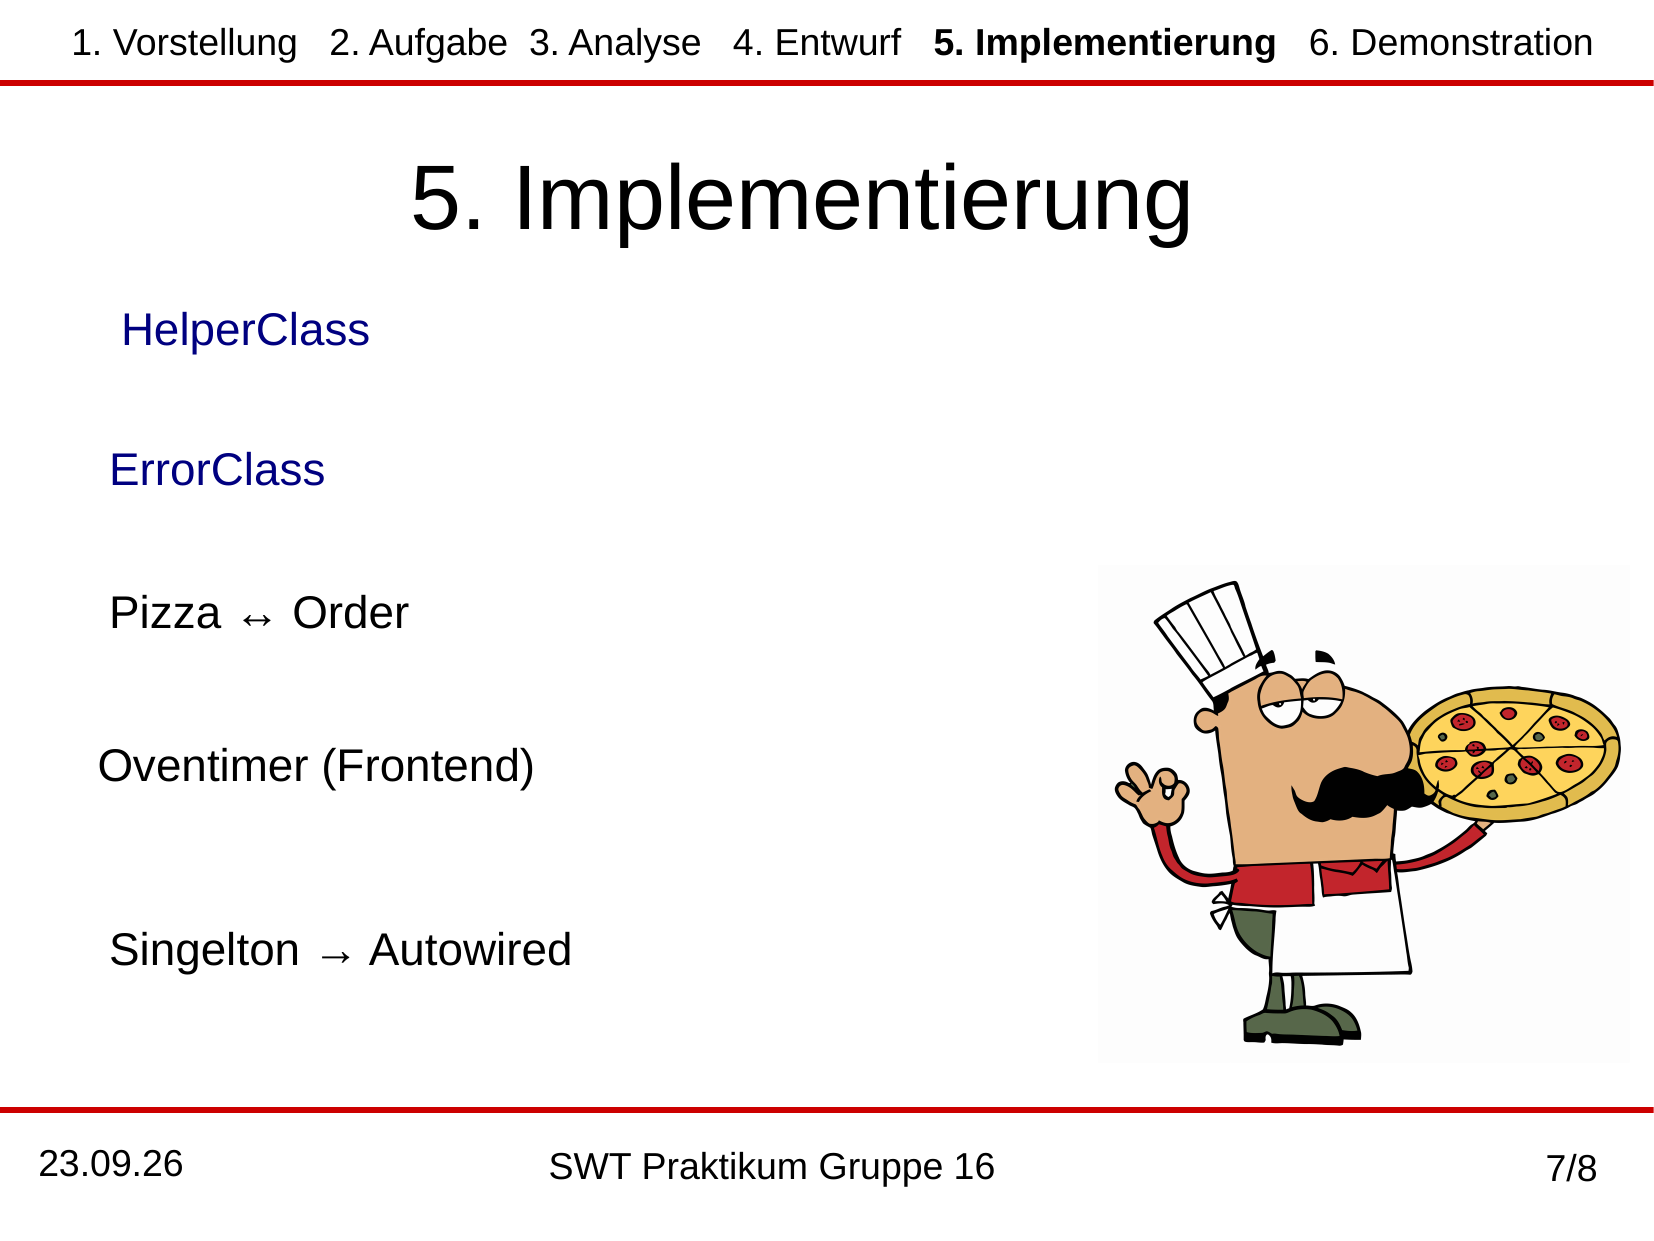

1. Vorstellung 2. Aufgabe 3. Analyse 4. Entwurf 5. Implementierung 6. Demonstration
# 5. Implementierung
HelperClass
ErrorClass
Pizza ↔ Order
Oventimer (Frontend)
Singelton → Autowired